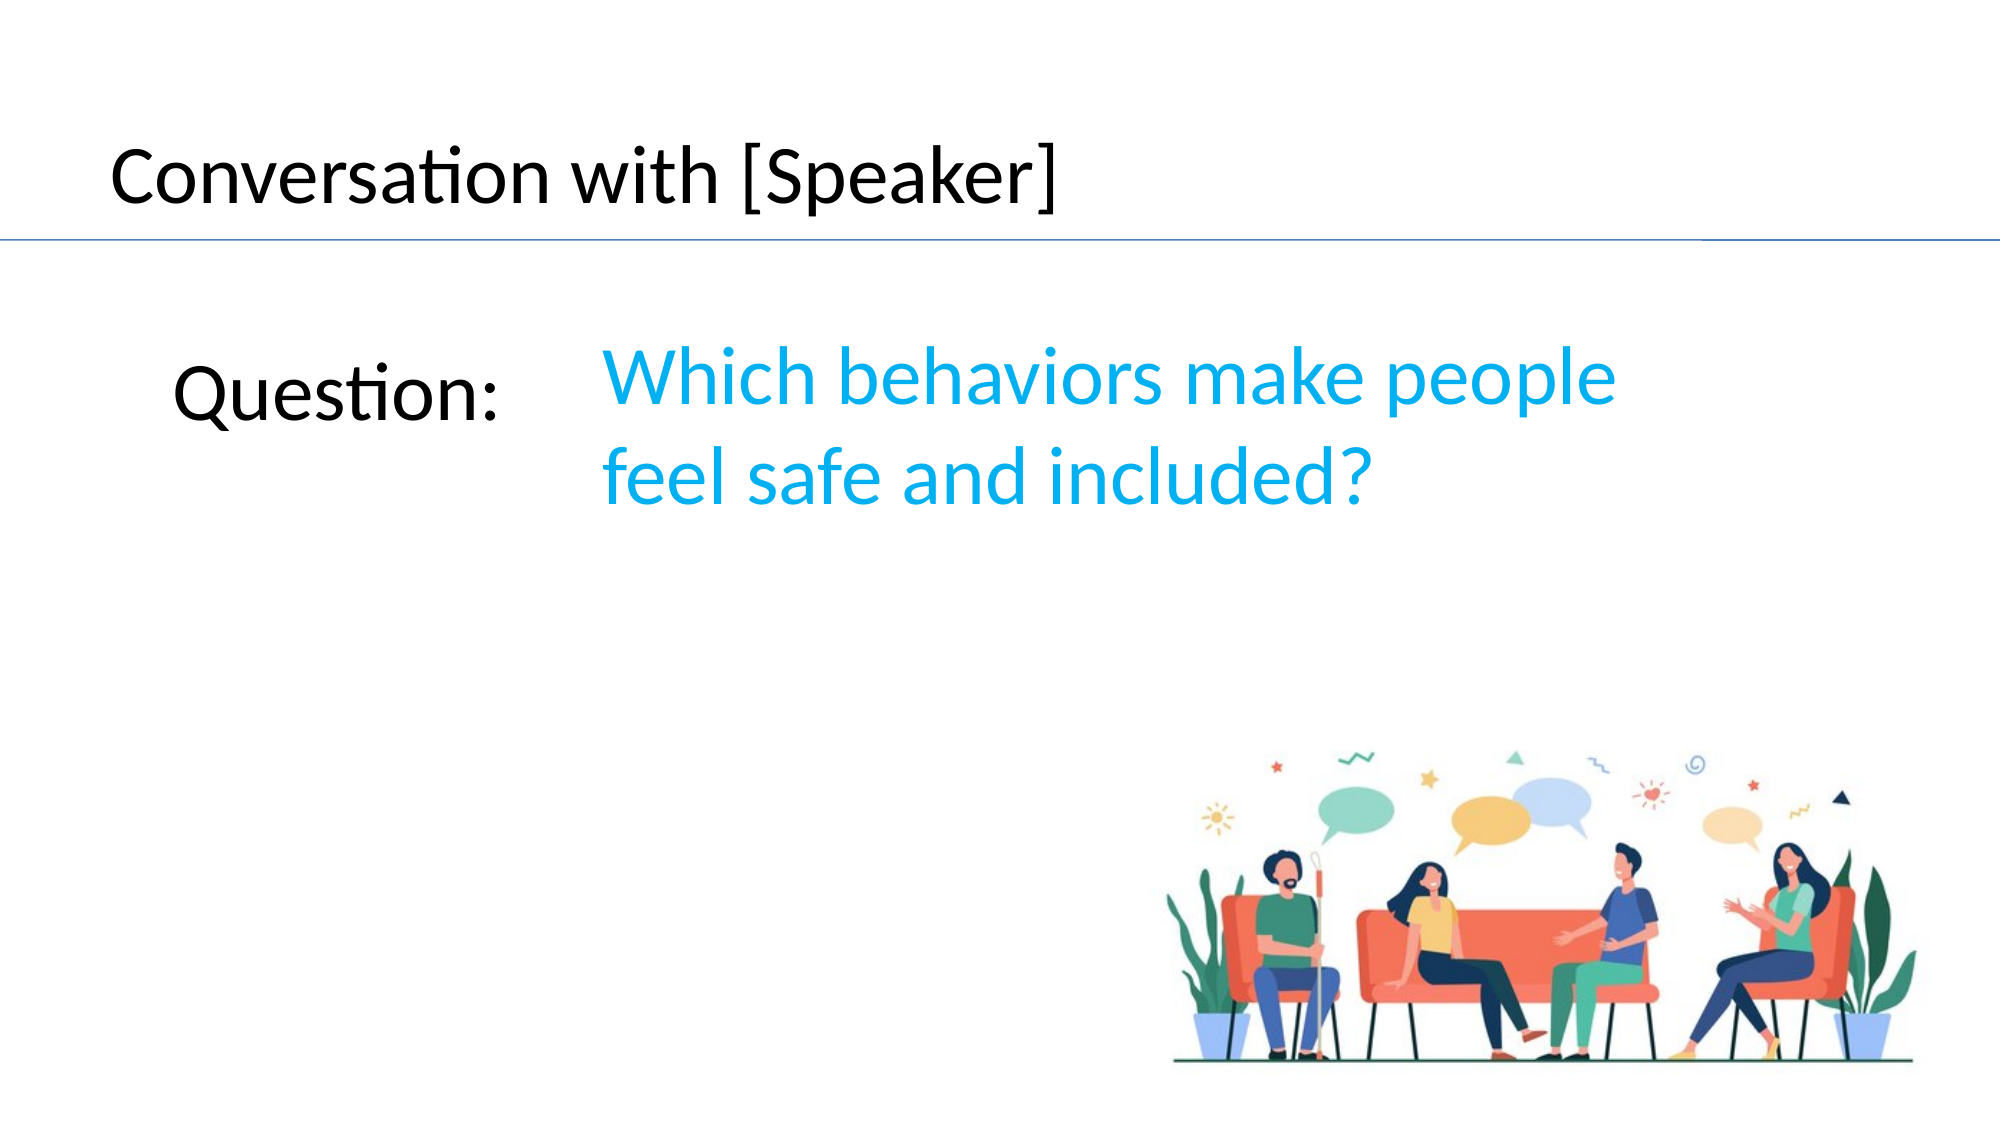

Conversation with [Speaker]
Which behaviors make people feel safe and included?
Question: